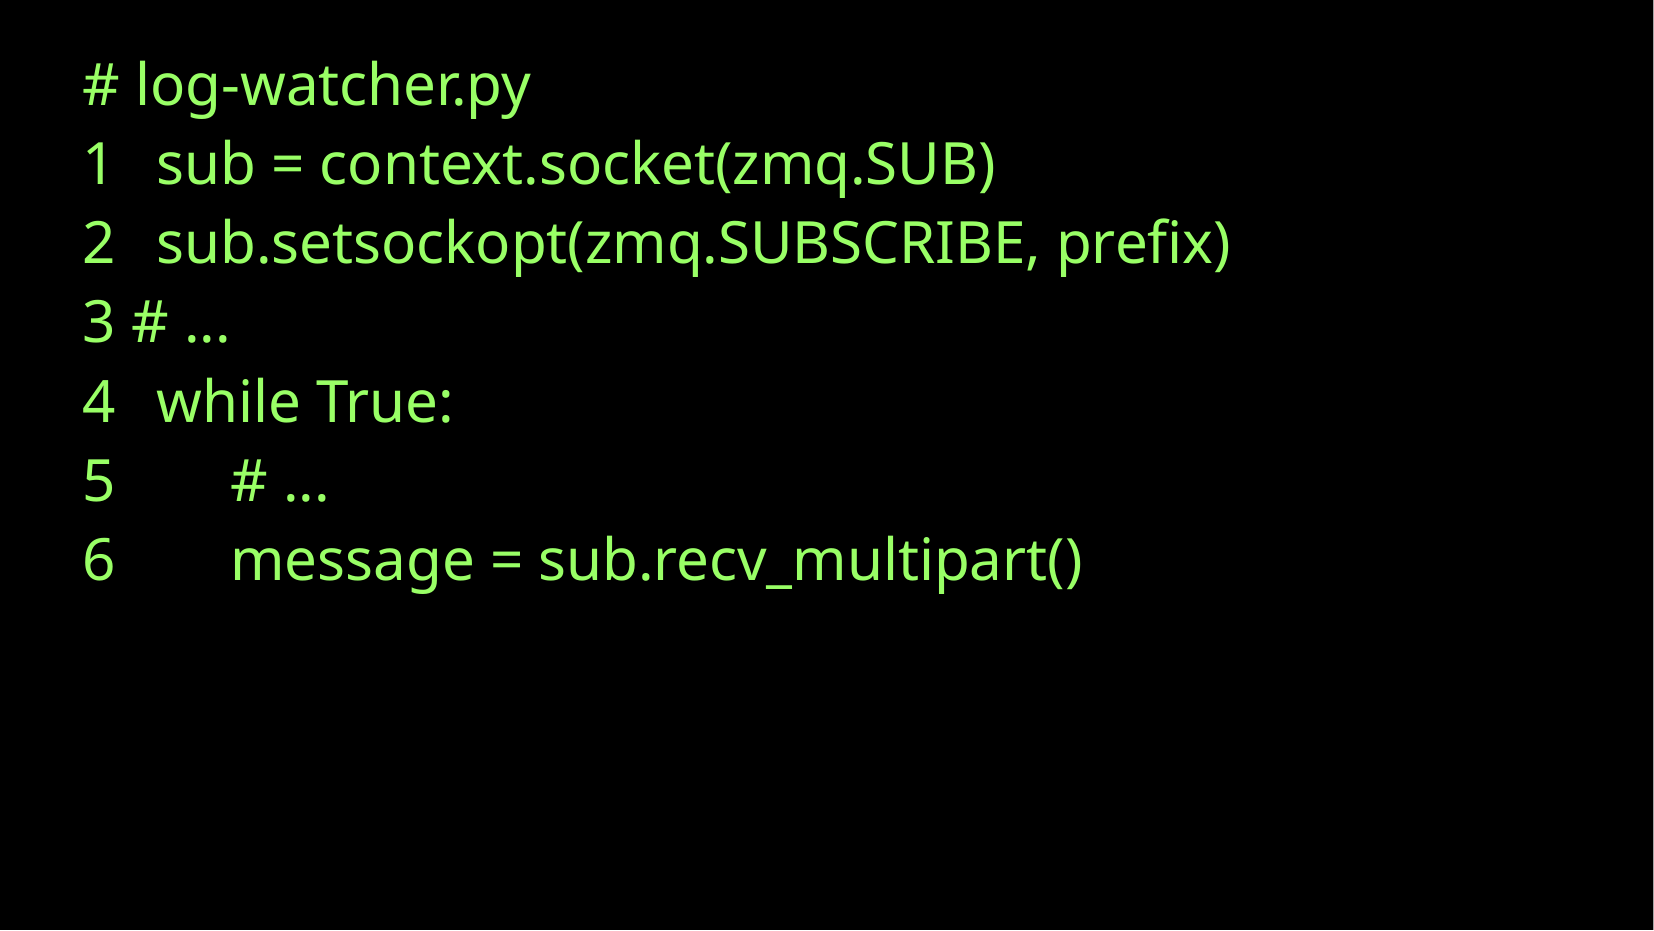

# # log-watcher.py
1	sub = context.socket(zmq.SUB)
2	sub.setsockopt(zmq.SUBSCRIBE, prefix)
3 # ...
4	while True:
5		# ...
6		message = sub.recv_multipart()